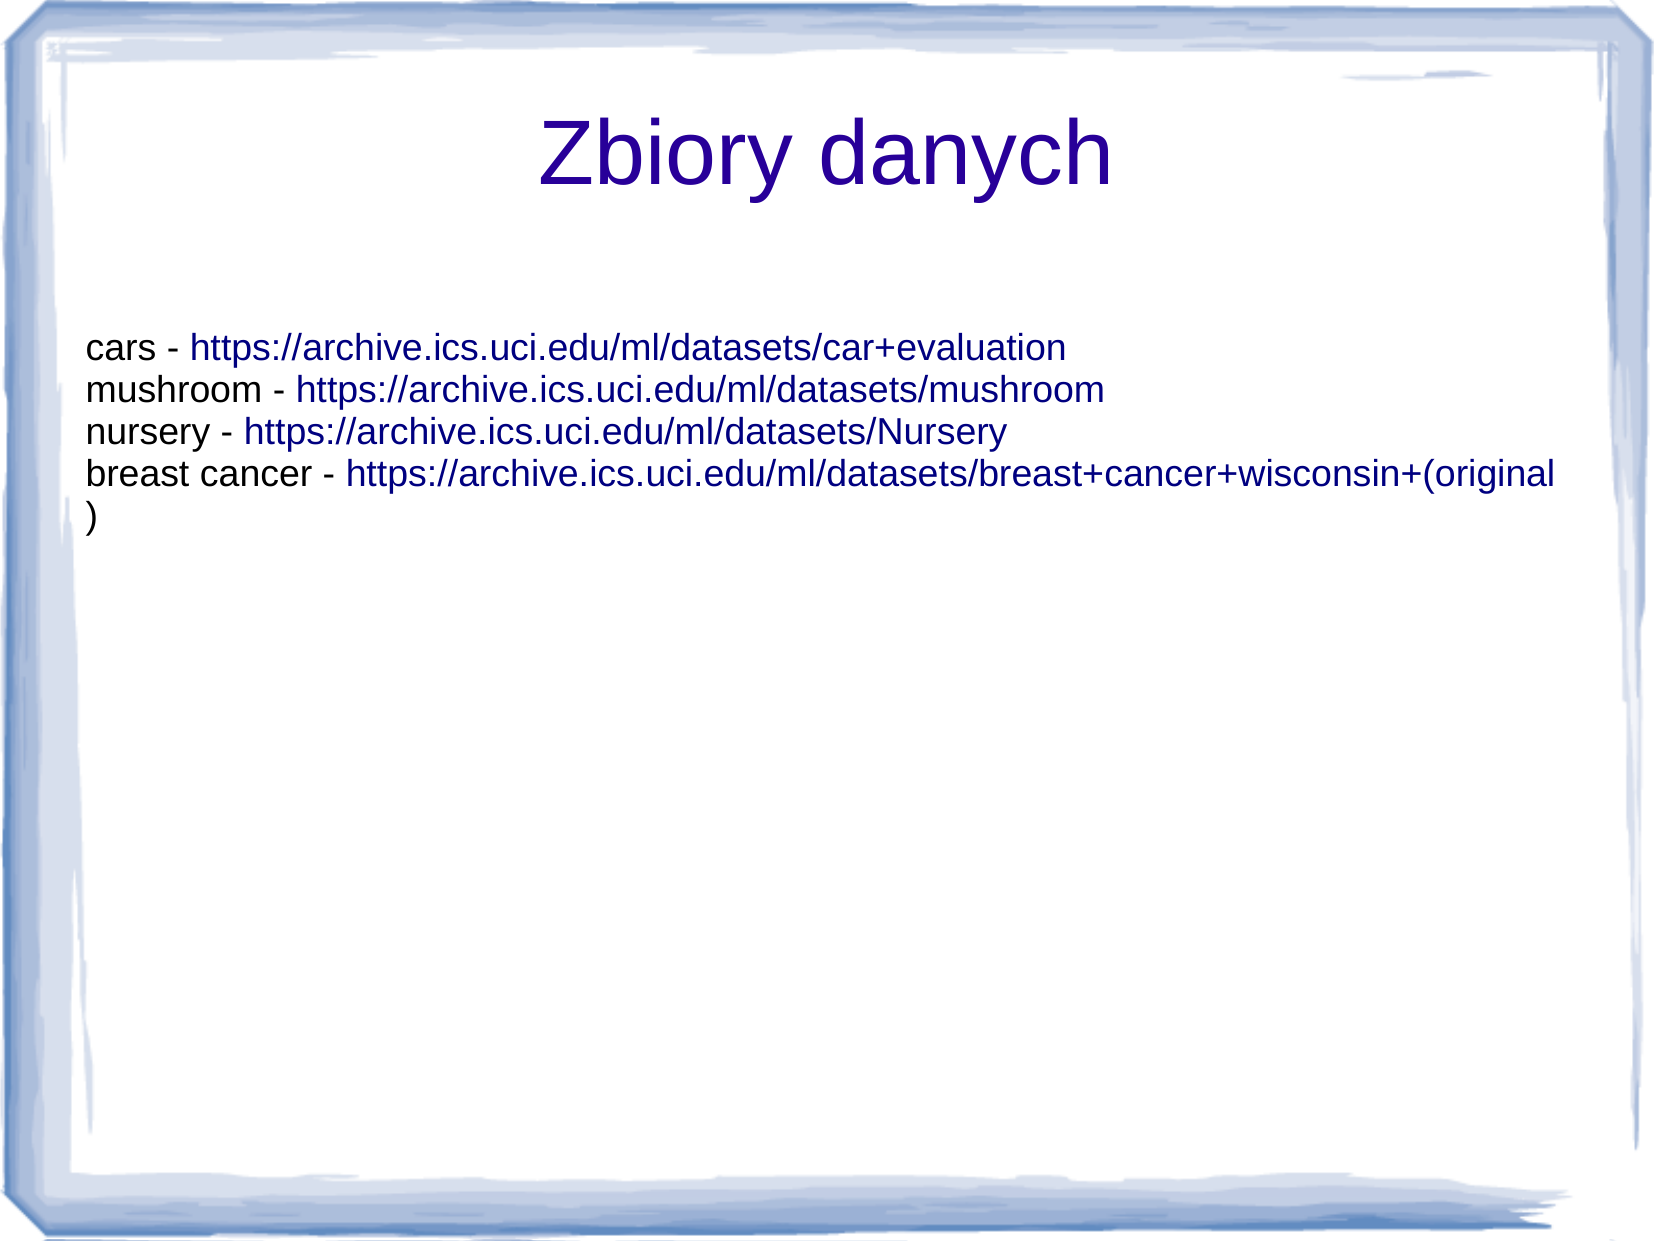

# Zbiory danych
cars - https://archive.ics.uci.edu/ml/datasets/car+evaluation
mushroom - https://archive.ics.uci.edu/ml/datasets/mushroom
nursery - https://archive.ics.uci.edu/ml/datasets/Nursery
breast cancer - https://archive.ics.uci.edu/ml/datasets/breast+cancer+wisconsin+(original)